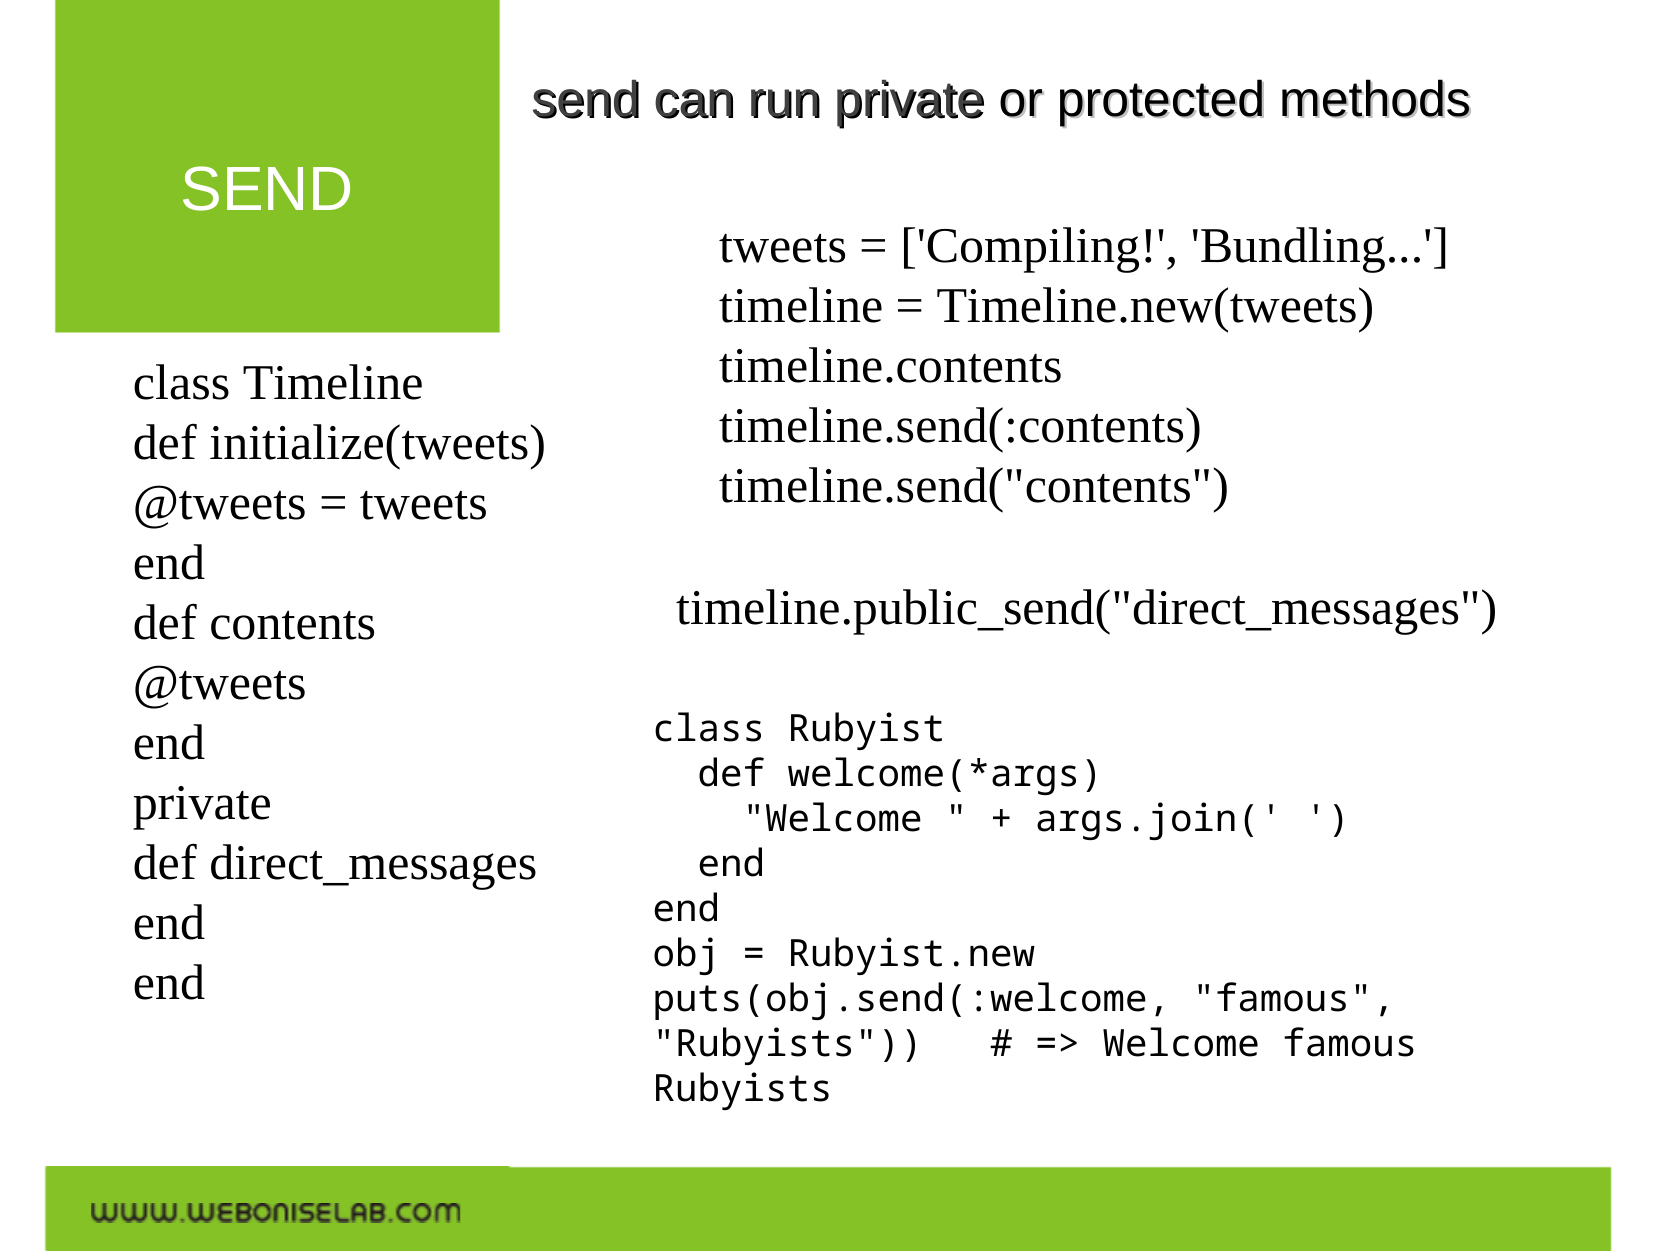

send can run private or protected methods
SEND
tweets = ['Compiling!', 'Bundling...']
timeline = Timeline.new(tweets)
timeline.contents
timeline.send(:contents)
timeline.send("contents")
class Timeline
def initialize(tweets)
@tweets = tweets
end
def contents
@tweets
end
private
def direct_messages
end
end
timeline.public_send("direct_messages")
class Rubyist
 def welcome(*args)
 "Welcome " + args.join(' ')
 end
end
obj = Rubyist.new
puts(obj.send(:welcome, "famous", "Rubyists")) # => Welcome famous Rubyists
19/12/11